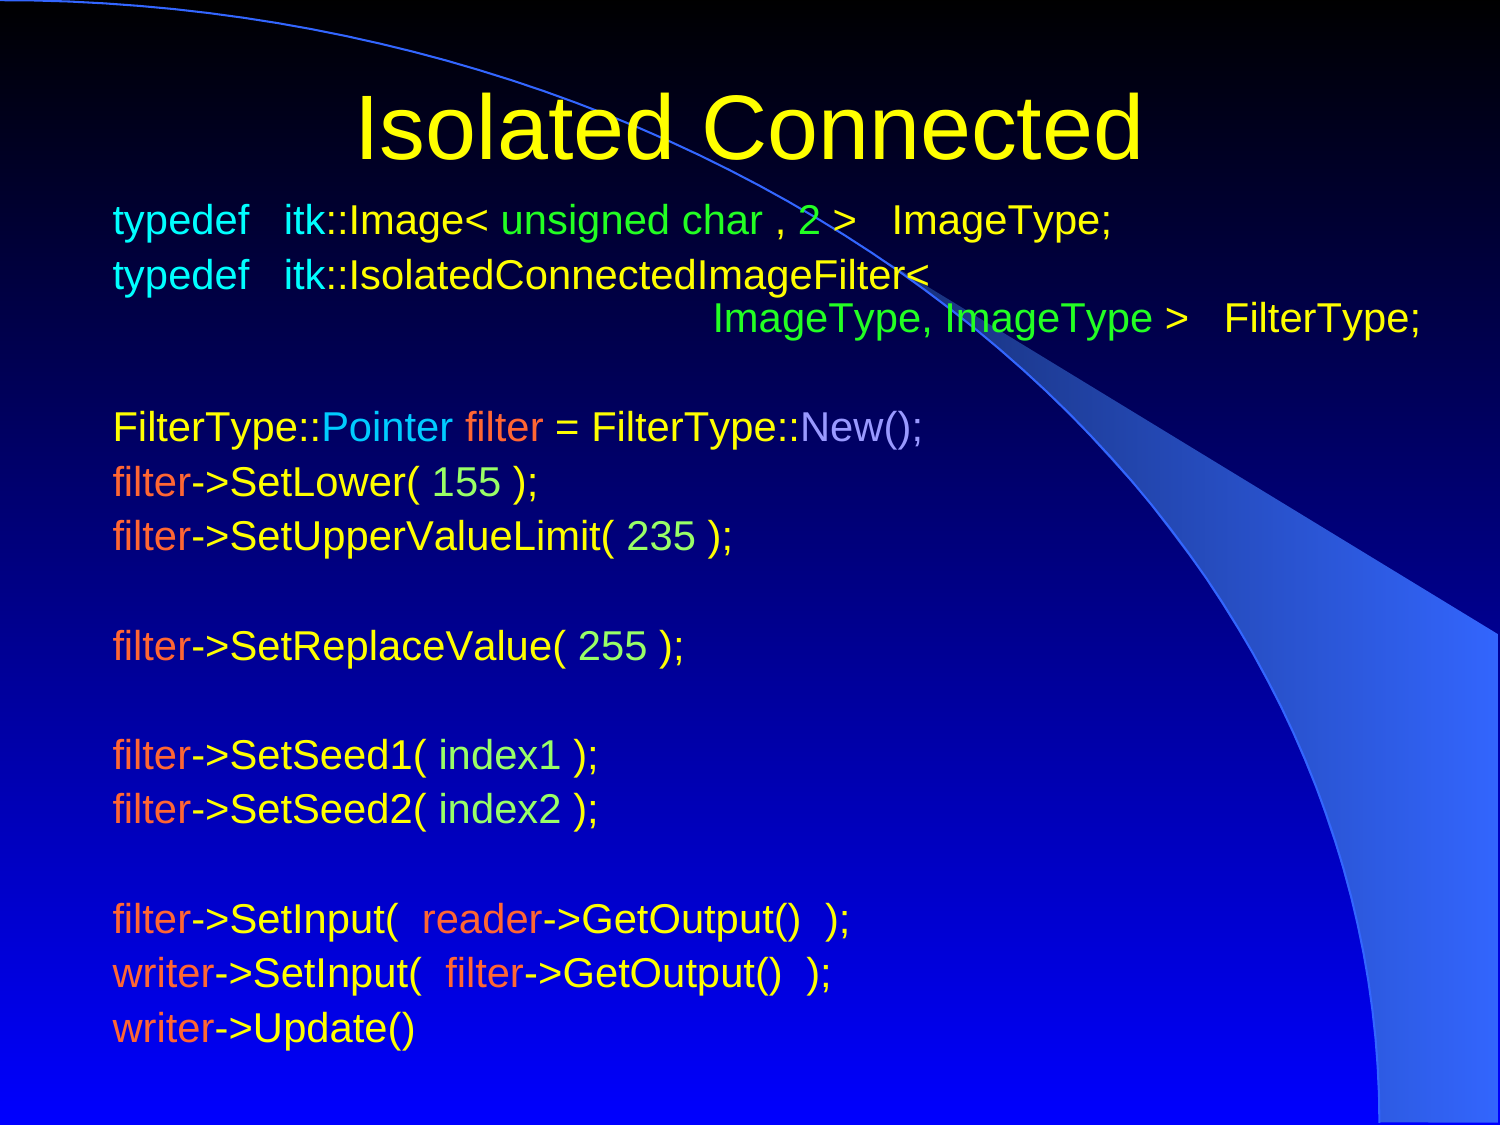

# Isolated Connected
typedef itk::Image< unsigned char , 2 > ImageType;
typedef itk::IsolatedConnectedImageFilter<
				ImageType, ImageType > FilterType;
FilterType::Pointer filter = FilterType::New();
filter->SetLower( 155 );
filter->SetUpperValueLimit( 235 );
filter->SetReplaceValue( 255 );
filter->SetSeed1( index1 );
filter->SetSeed2( index2 );
filter->SetInput( reader->GetOutput() );
writer->SetInput( filter->GetOutput() );
writer->Update()